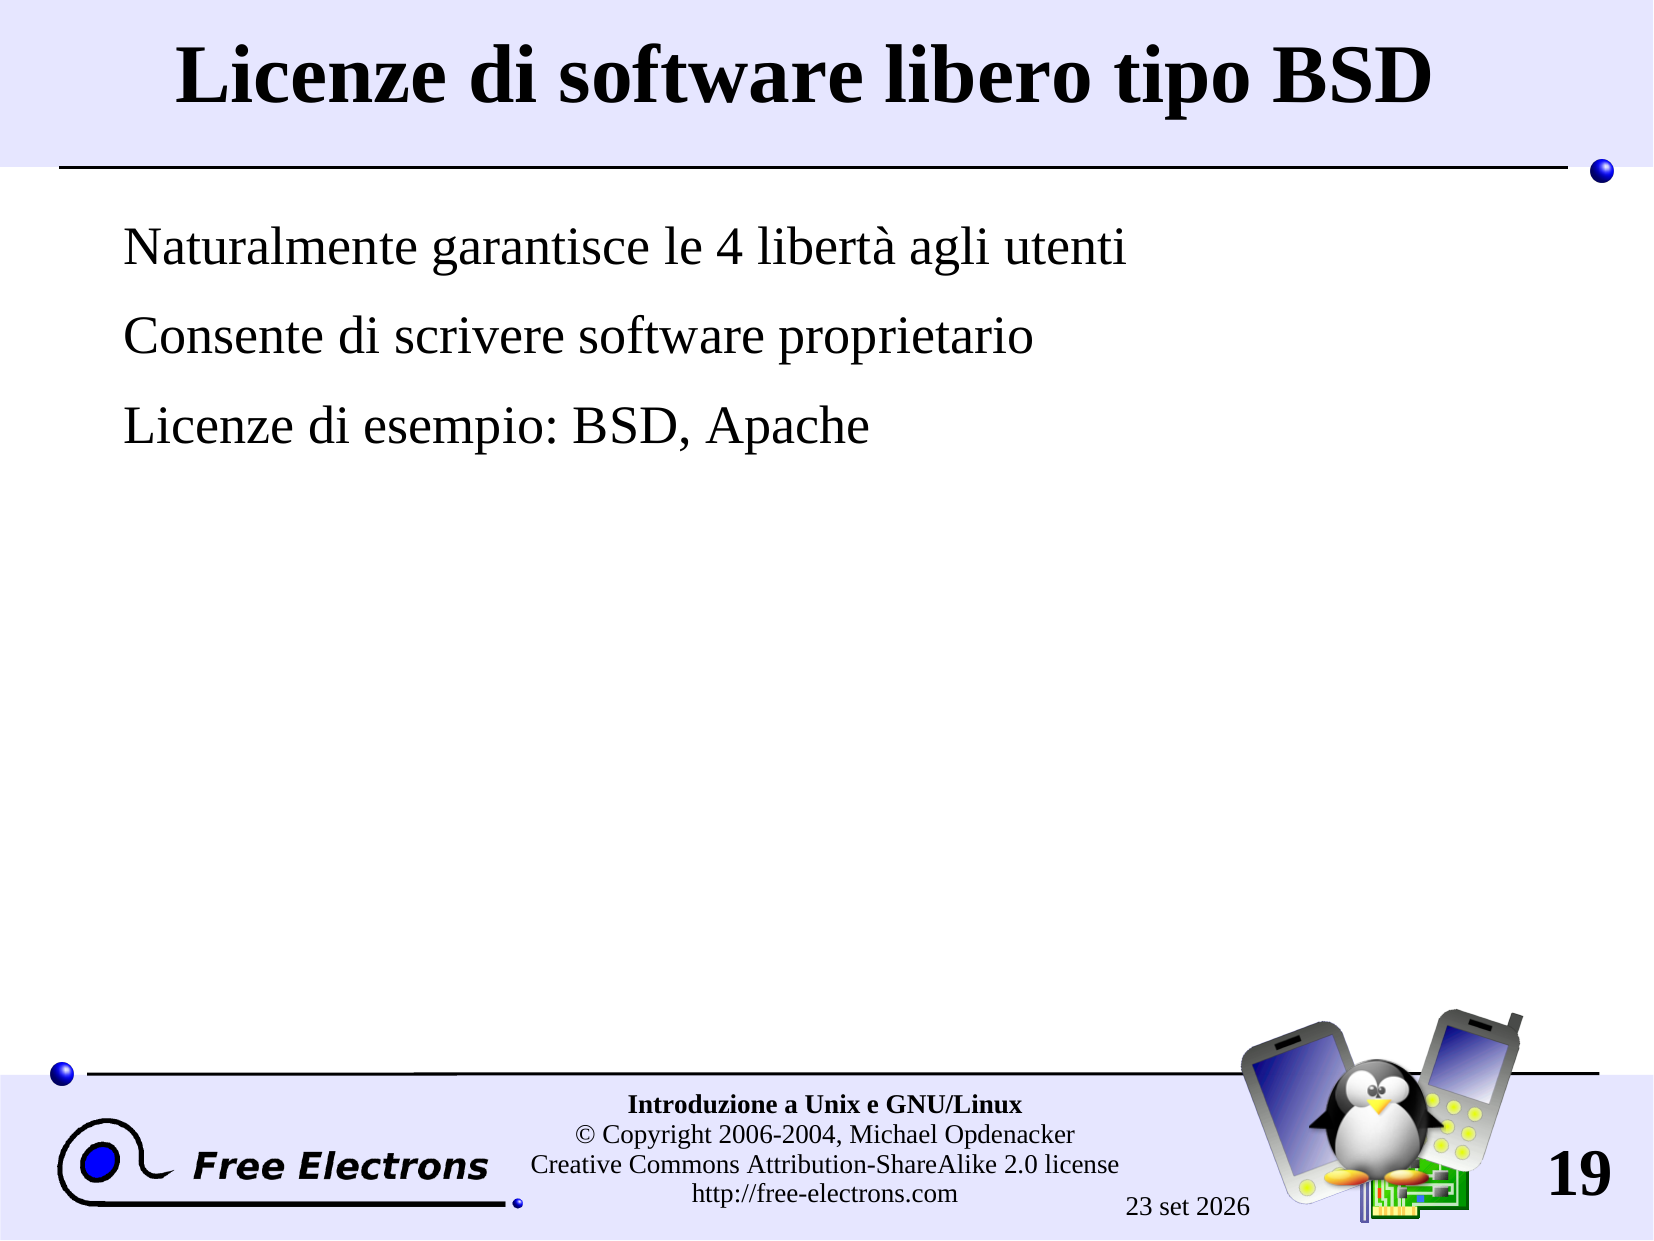

# Licenze di software libero tipo BSD
Naturalmente garantisce le 4 libertà agli utenti
Consente di scrivere software proprietario
Licenze di esempio: BSD, Apache